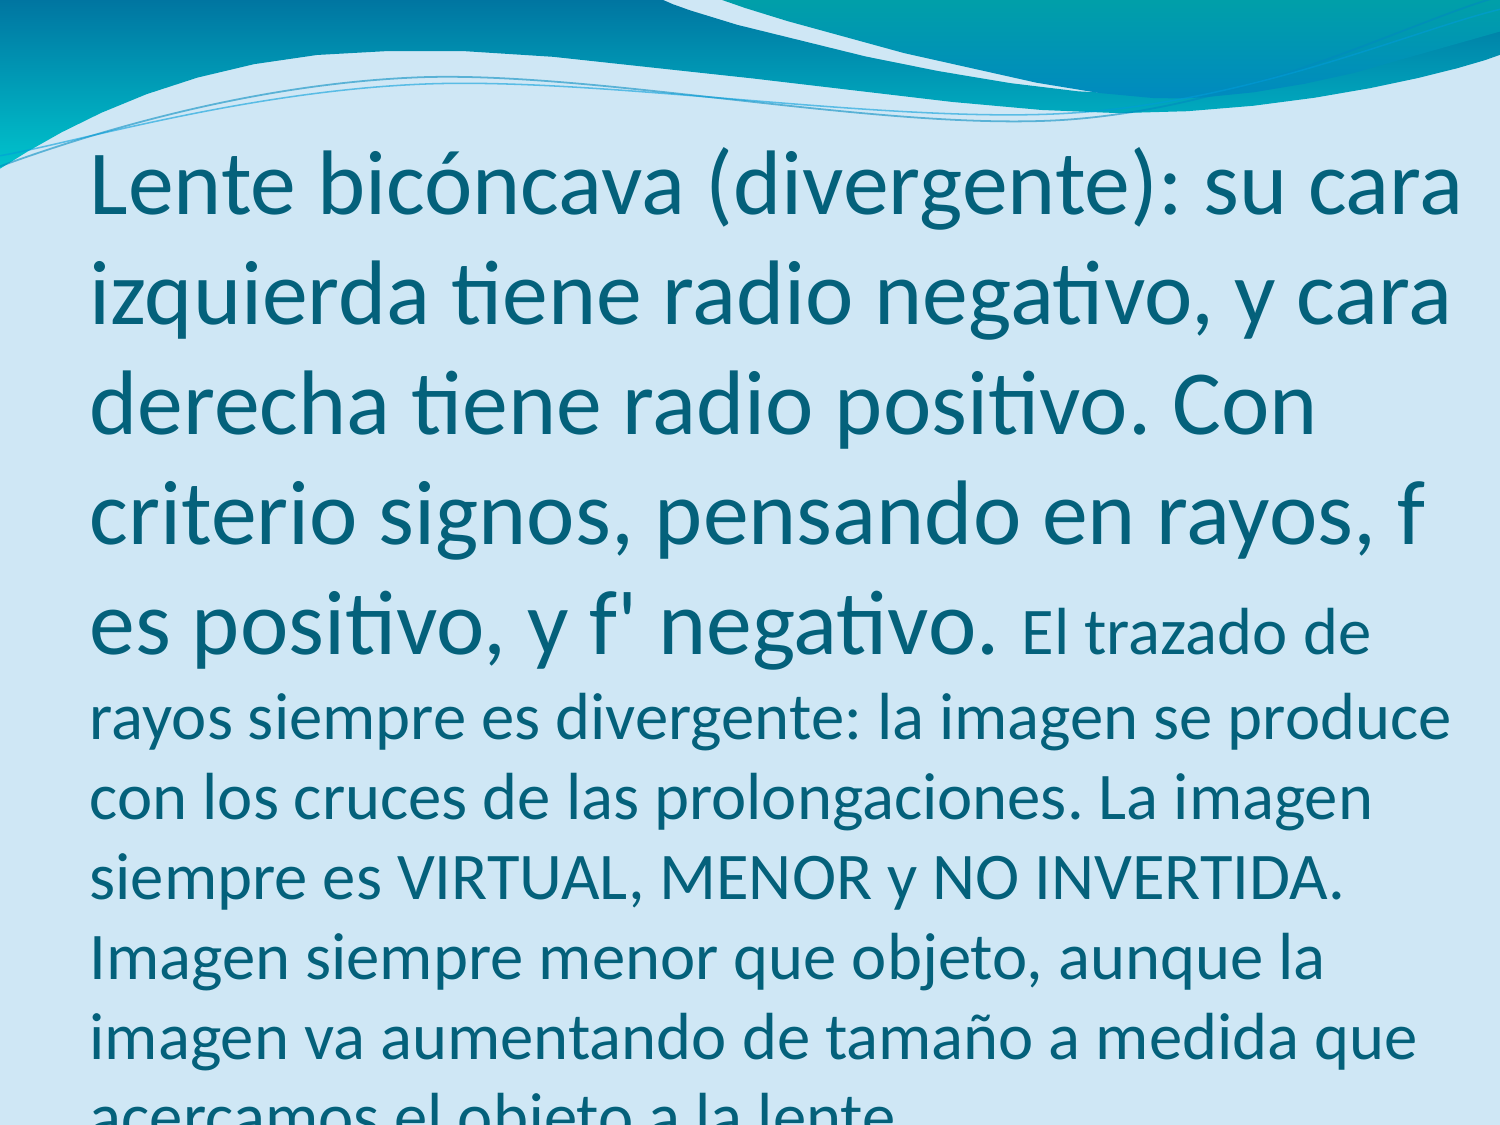

# Lente bicóncava (divergente): su cara izquierda tiene radio negativo, y cara derecha tiene radio positivo. Con criterio signos, pensando en rayos, f es positivo, y f' negativo. El trazado de rayos siempre es divergente: la imagen se produce con los cruces de las prolongaciones. La imagen siempre es VIRTUAL, MENOR y NO INVERTIDA. Imagen siempre menor que objeto, aunque la imagen va aumentando de tamaño a medida que acercamos el objeto a la lente.